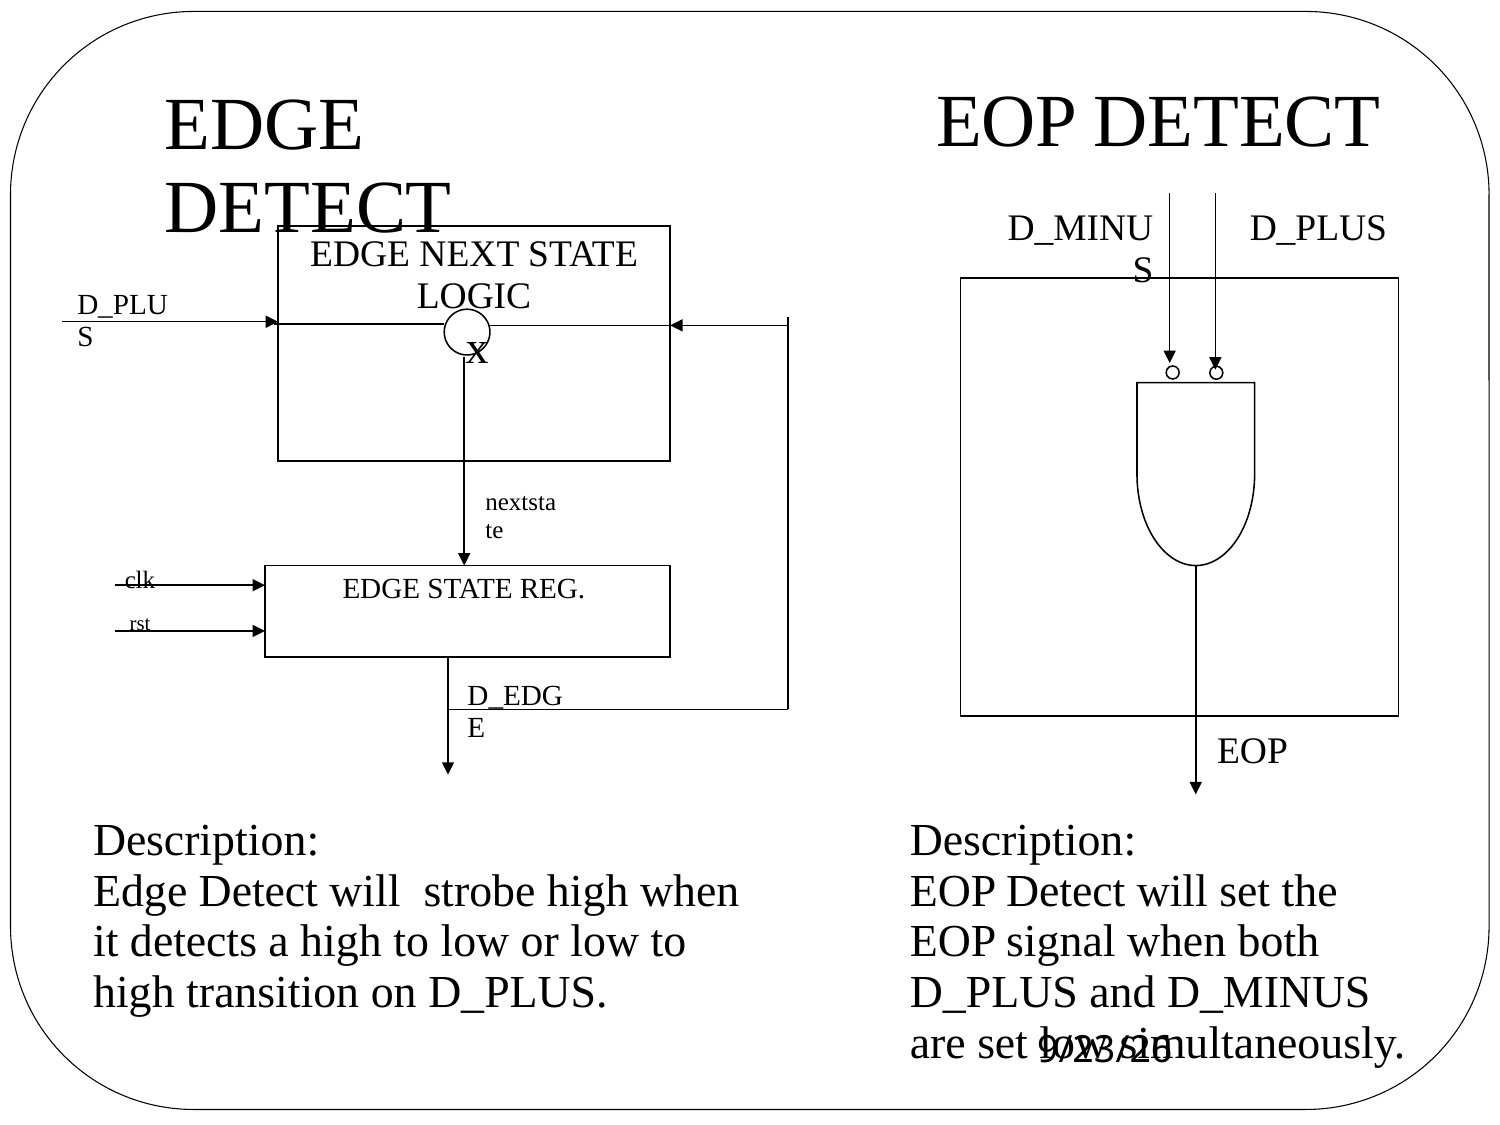

EOP DETECT
EDGE DETECT
D_PLUS
D_MINUS
EDGE NEXT STATE LOGIC
D_PLUS
x
nextstate
clk
EDGE STATE REG.
rst
D_EDGE
EOP
Description:
Edge Detect will strobe high when it detects a high to low or low to high transition on D_PLUS.
Description:
EOP Detect will set the EOP signal when both D_PLUS and D_MINUS are set low simultaneously.